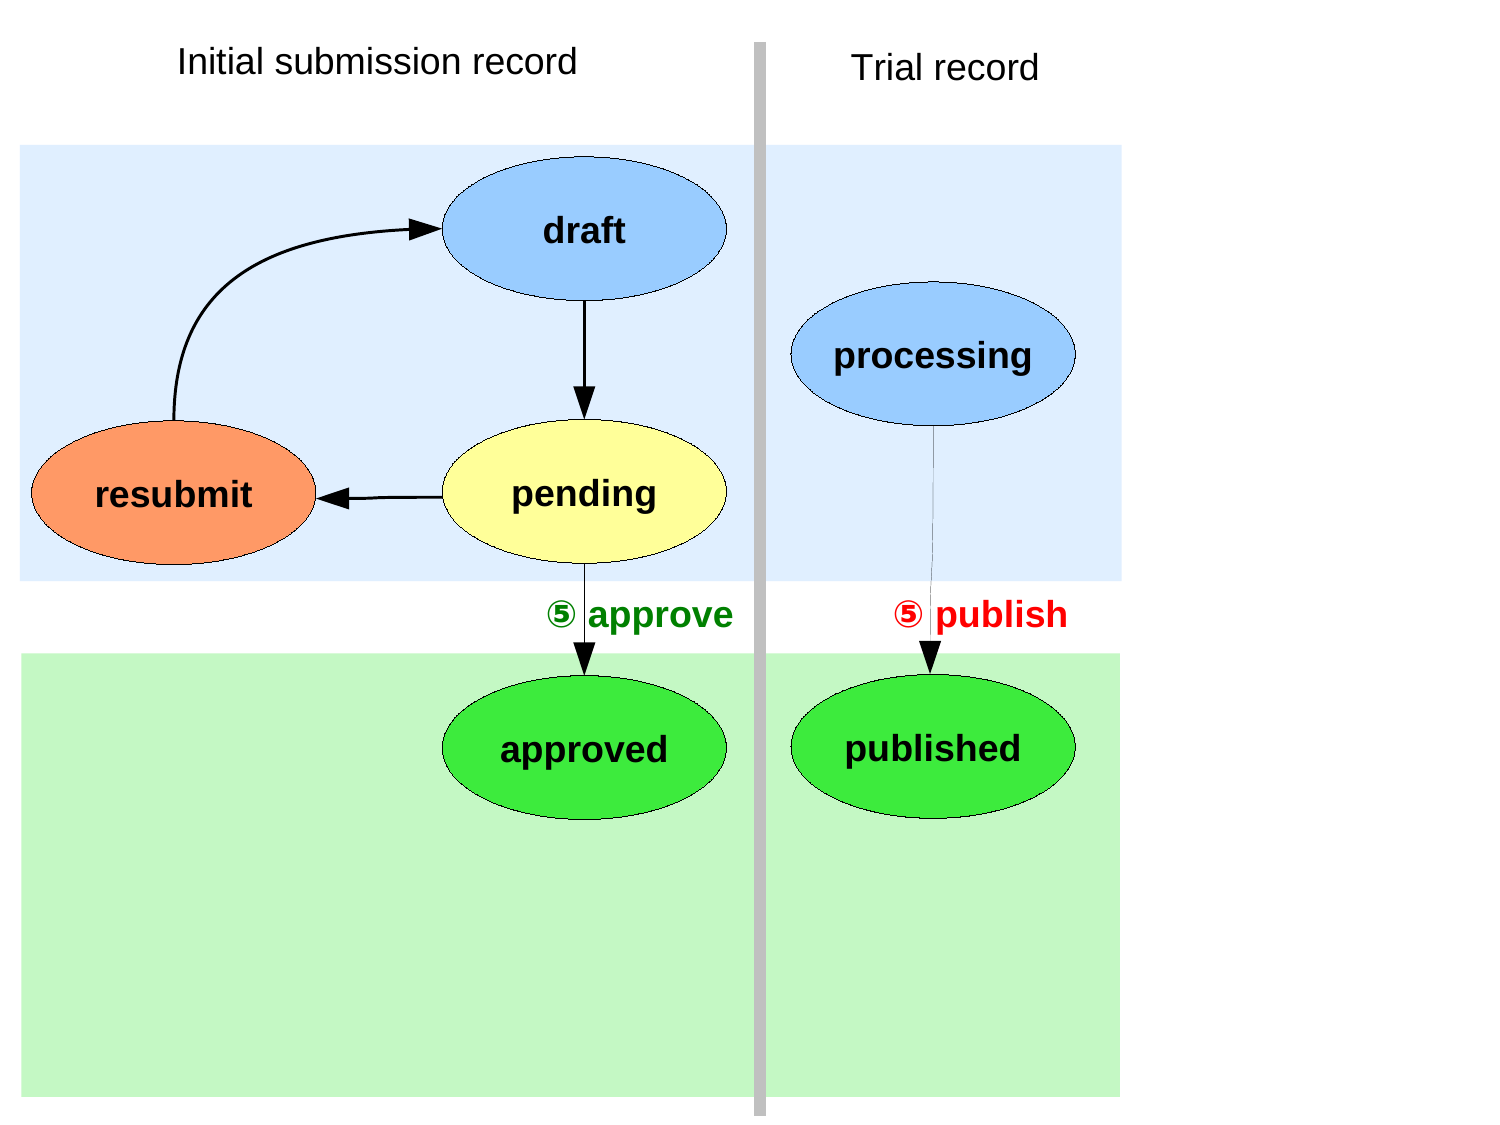

Initial submission record
Trial record
draft
processing
pending
resubmit
⑤ approve
⑤ publish
published
approved